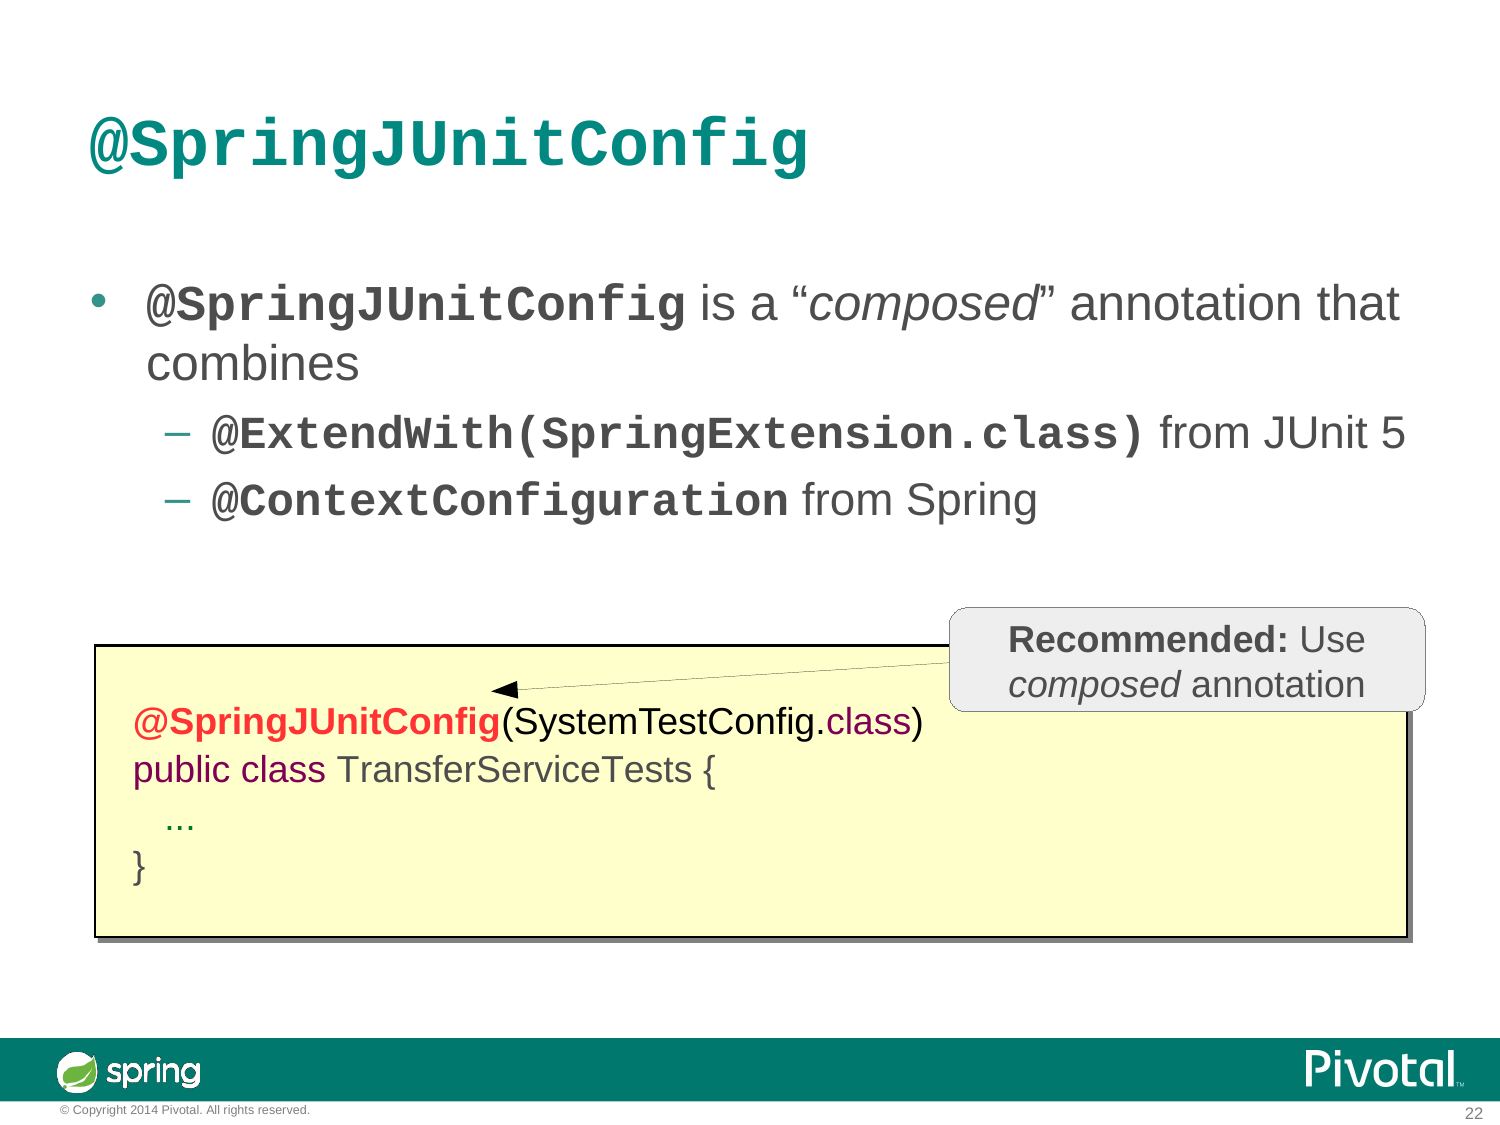

@SpringJUnitConfig
# @SpringJUnitConfig is a “composed” annotation that combines
@ExtendWith(SpringExtension.class) from JUnit 5
@ContextConfiguration from Spring
Recommended: Use composed annotation
@SpringJUnitConfig(SystemTestConfig.class)
public class TransferServiceTests {
 ...
}